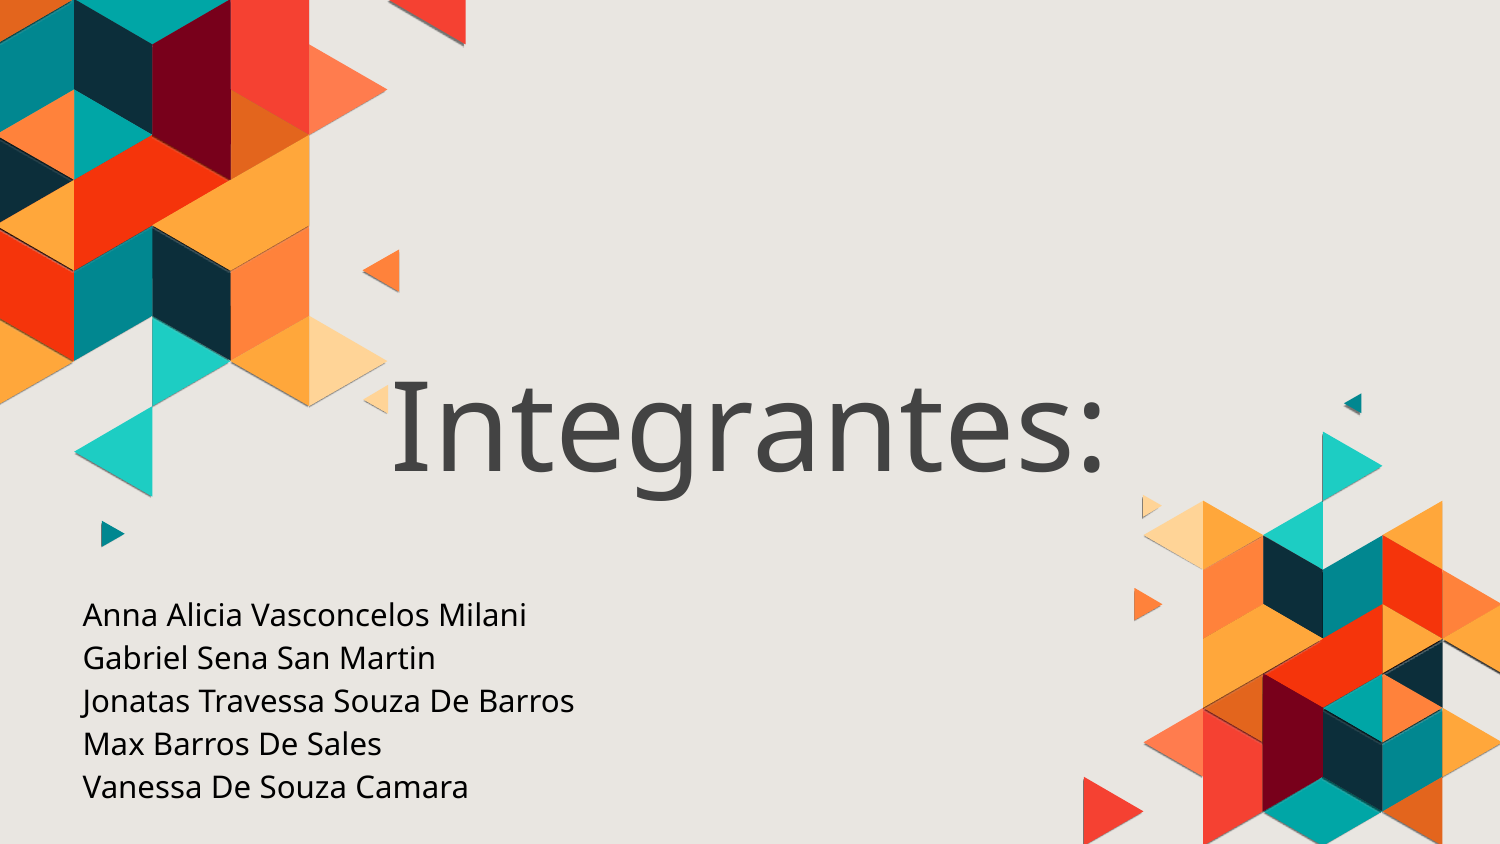

# Integrantes:
Anna Alicia Vasconcelos Milani
Gabriel Sena San Martin
Jonatas Travessa Souza De Barros
Max Barros De Sales
Vanessa De Souza Camara